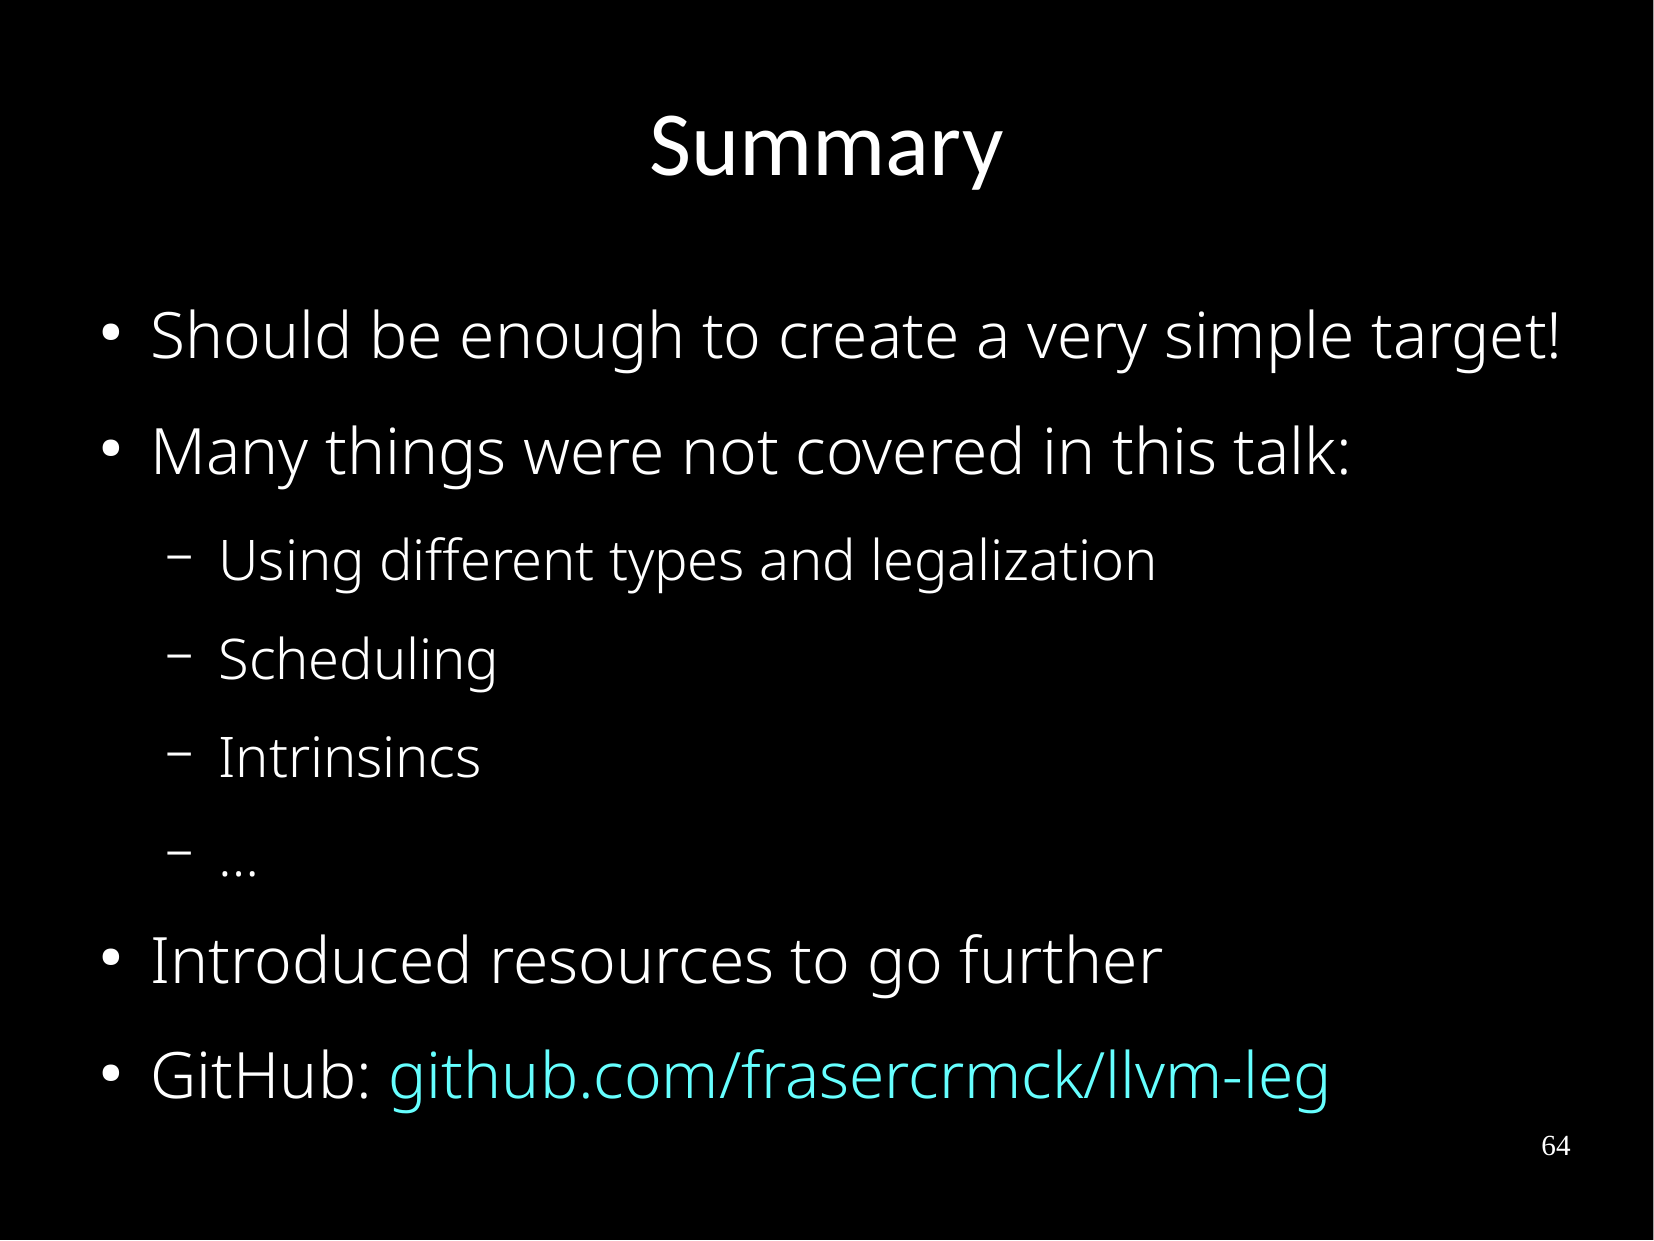

# Summary
Should be enough to create a very simple target!
Many things were not covered in this talk:
Using different types and legalization
Scheduling
Intrinsincs
…
Introduced resources to go further
GitHub: github.com/frasercrmck/llvm-leg
64